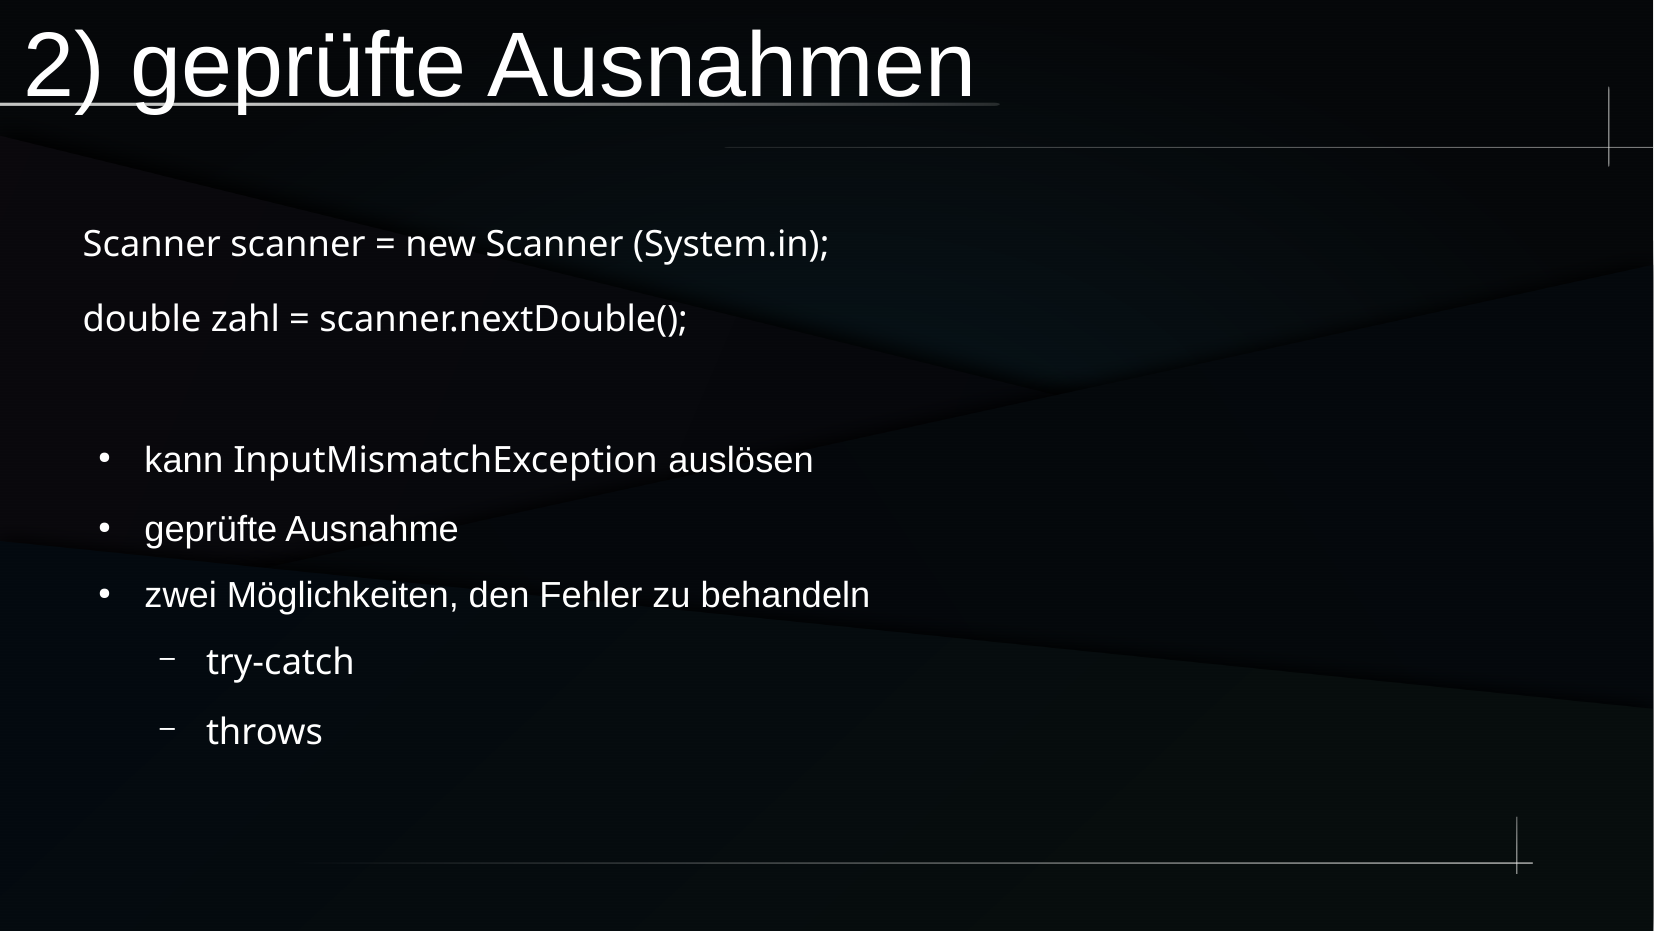

# 2) geprüfte Ausnahmen
Scanner scanner = new Scanner (System.in);
double zahl = scanner.nextDouble();
kann InputMismatchException auslösen
geprüfte Ausnahme
zwei Möglichkeiten, den Fehler zu behandeln
try-catch
throws